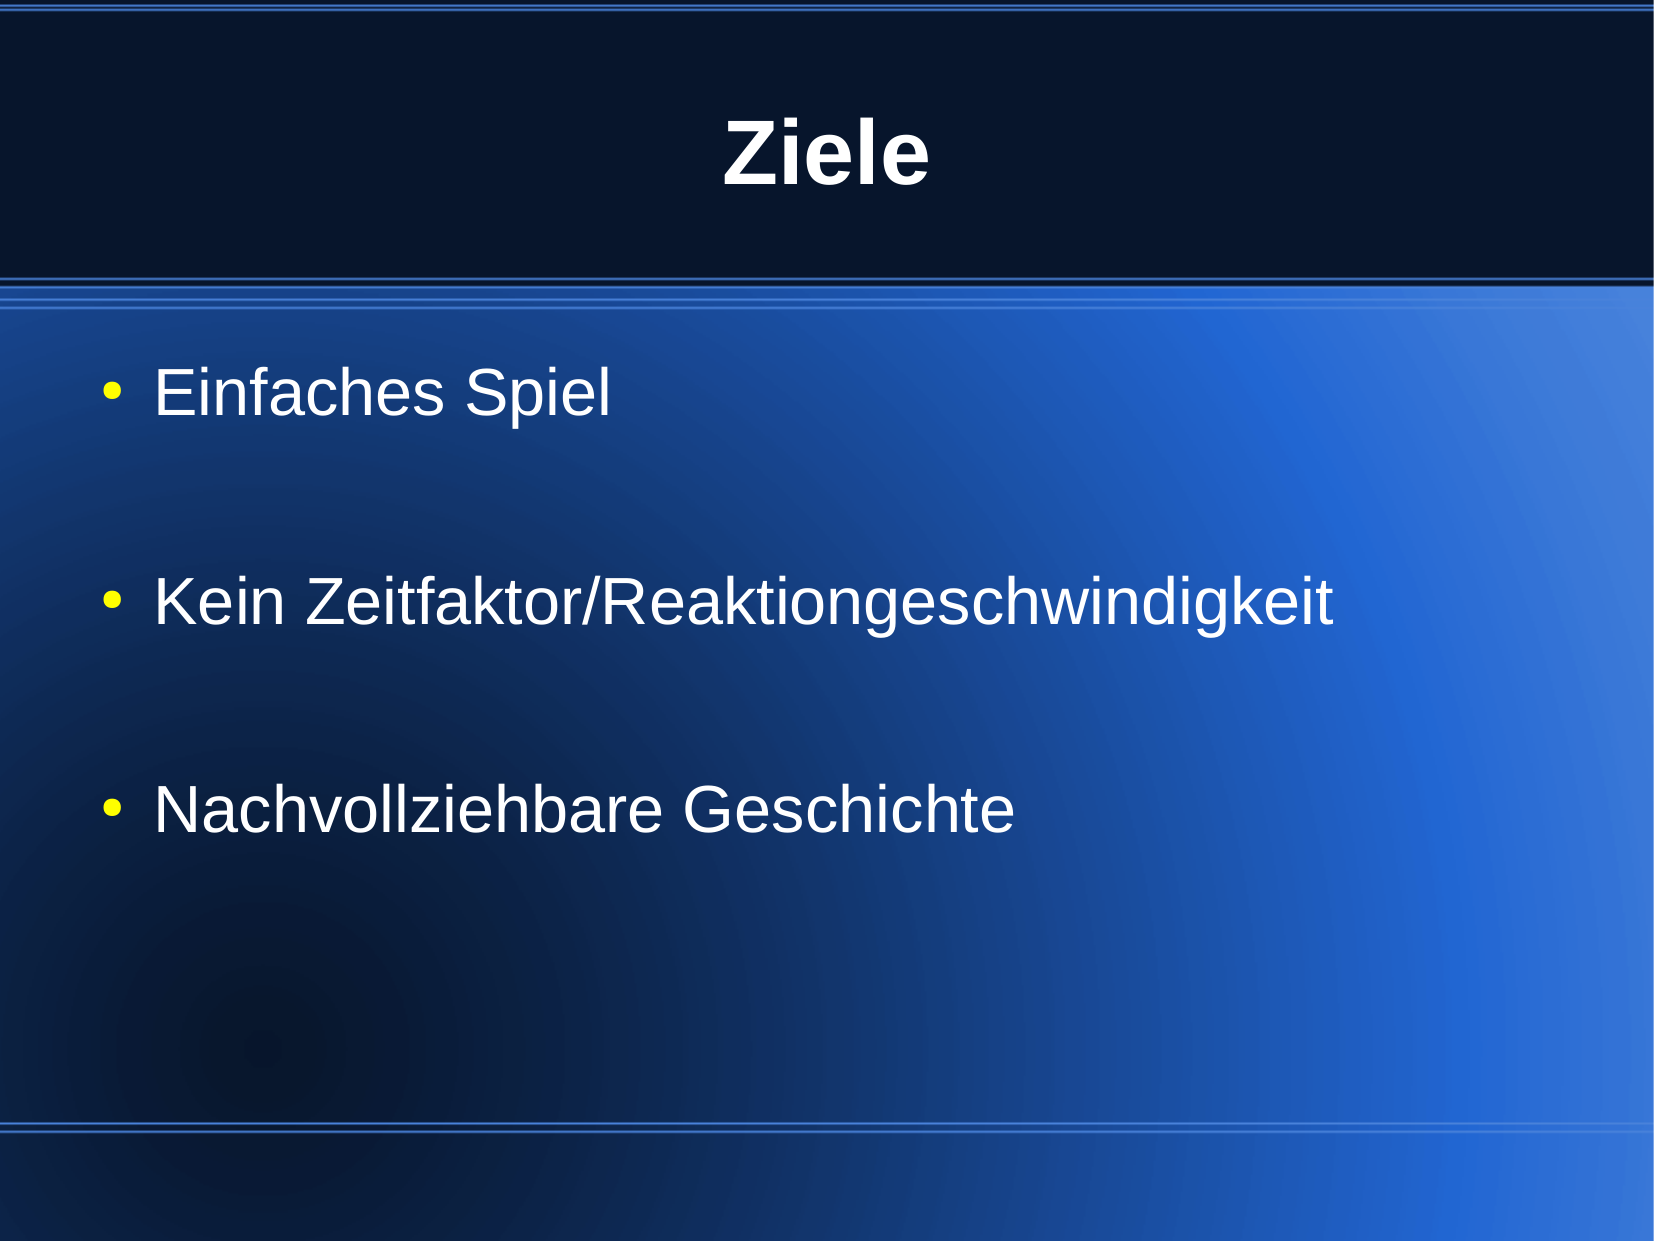

# Ziele
Einfaches Spiel
Kein Zeitfaktor/Reaktiongeschwindigkeit
Nachvollziehbare Geschichte